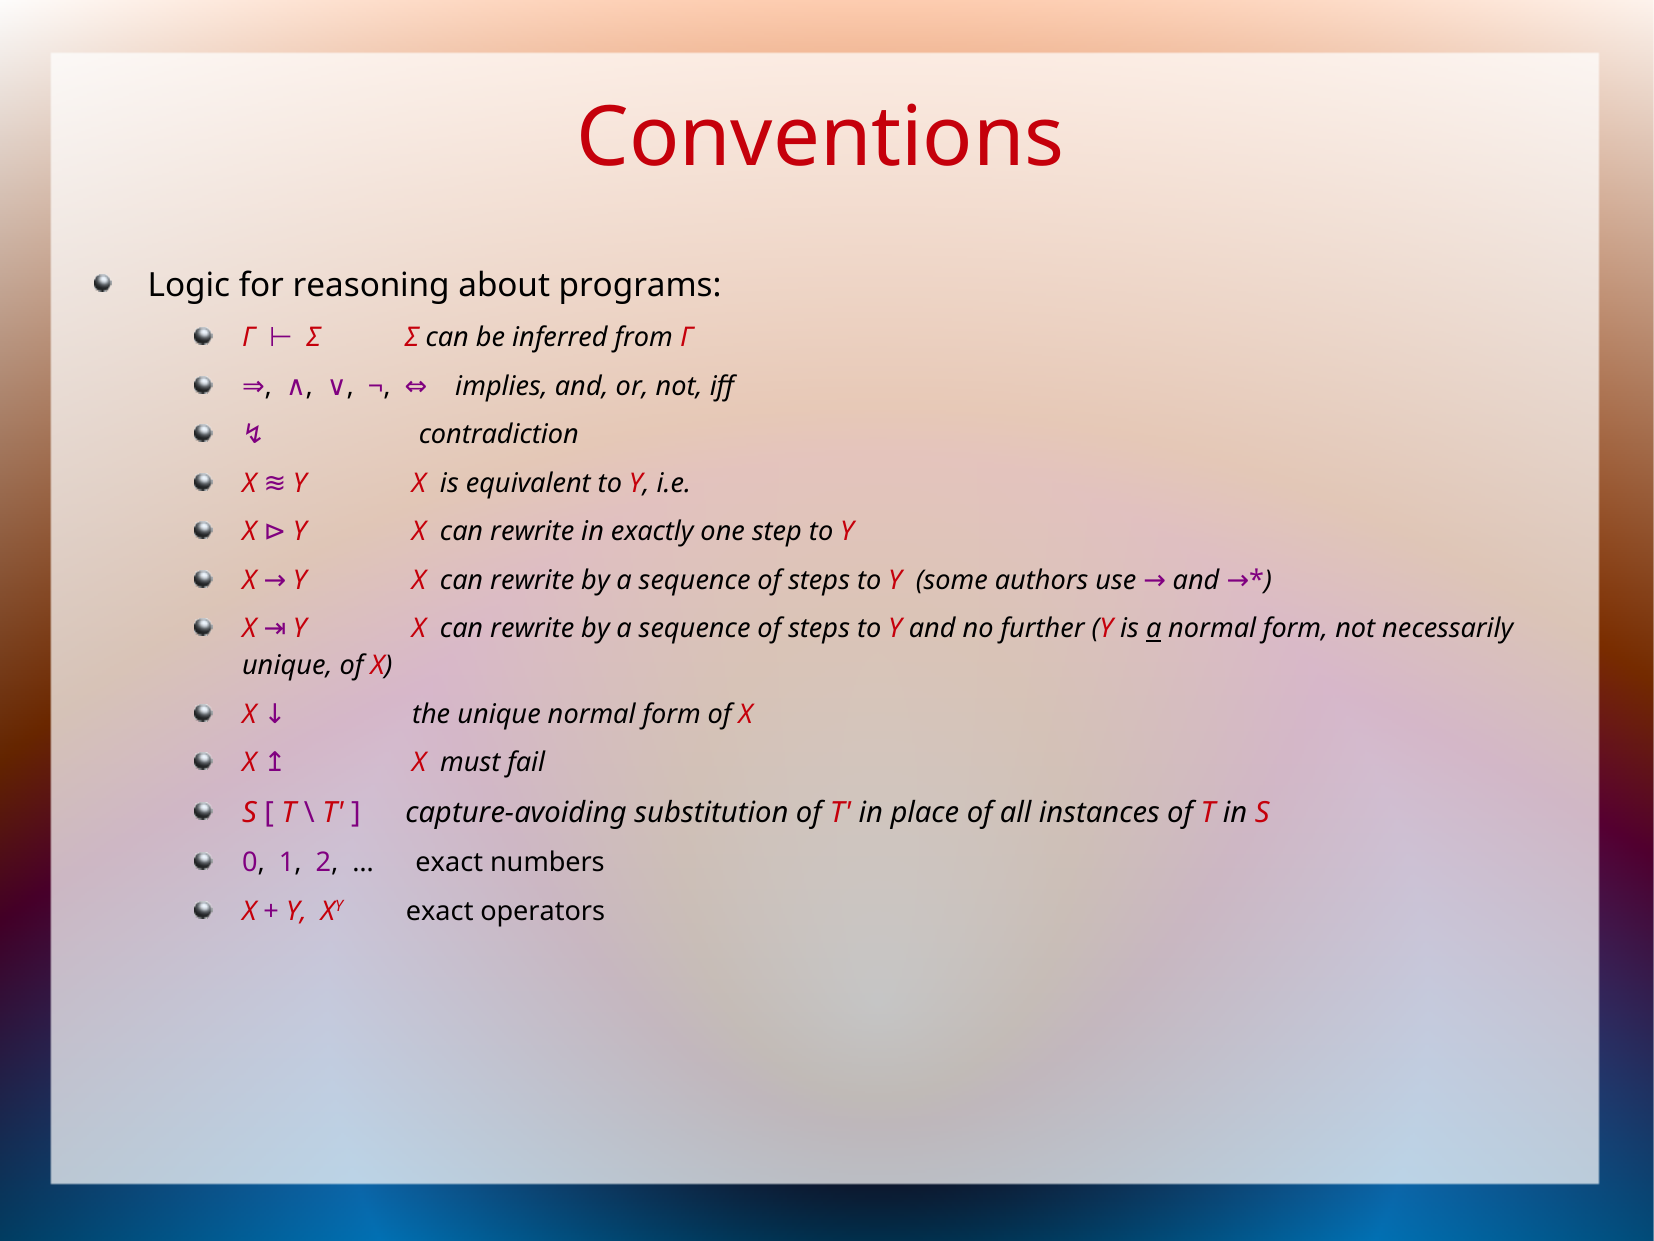

# Conventions
Logic for reasoning about programs:
Γ ⊢ Σ Σ can be inferred from Γ
⇒, ∧, ∨, ¬, ⇔ implies, and, or, not, iff
↯ contradiction
X ≋ Y X is equivalent to Y, i.e.
X ⊳ Y X can rewrite in exactly one step to Y
X → Y X can rewrite by a sequence of steps to Y (some authors use → and →*)
X ⇥ Y X can rewrite by a sequence of steps to Y and no further (Y is a normal form, not necessarily unique, of X)
X ↓ the unique normal form of X
X ↥ X must fail
S [ T \ T' ] capture-avoiding substitution of T' in place of all instances of T in S
0, 1, 2, … exact numbers
X + Y, XY exact operators